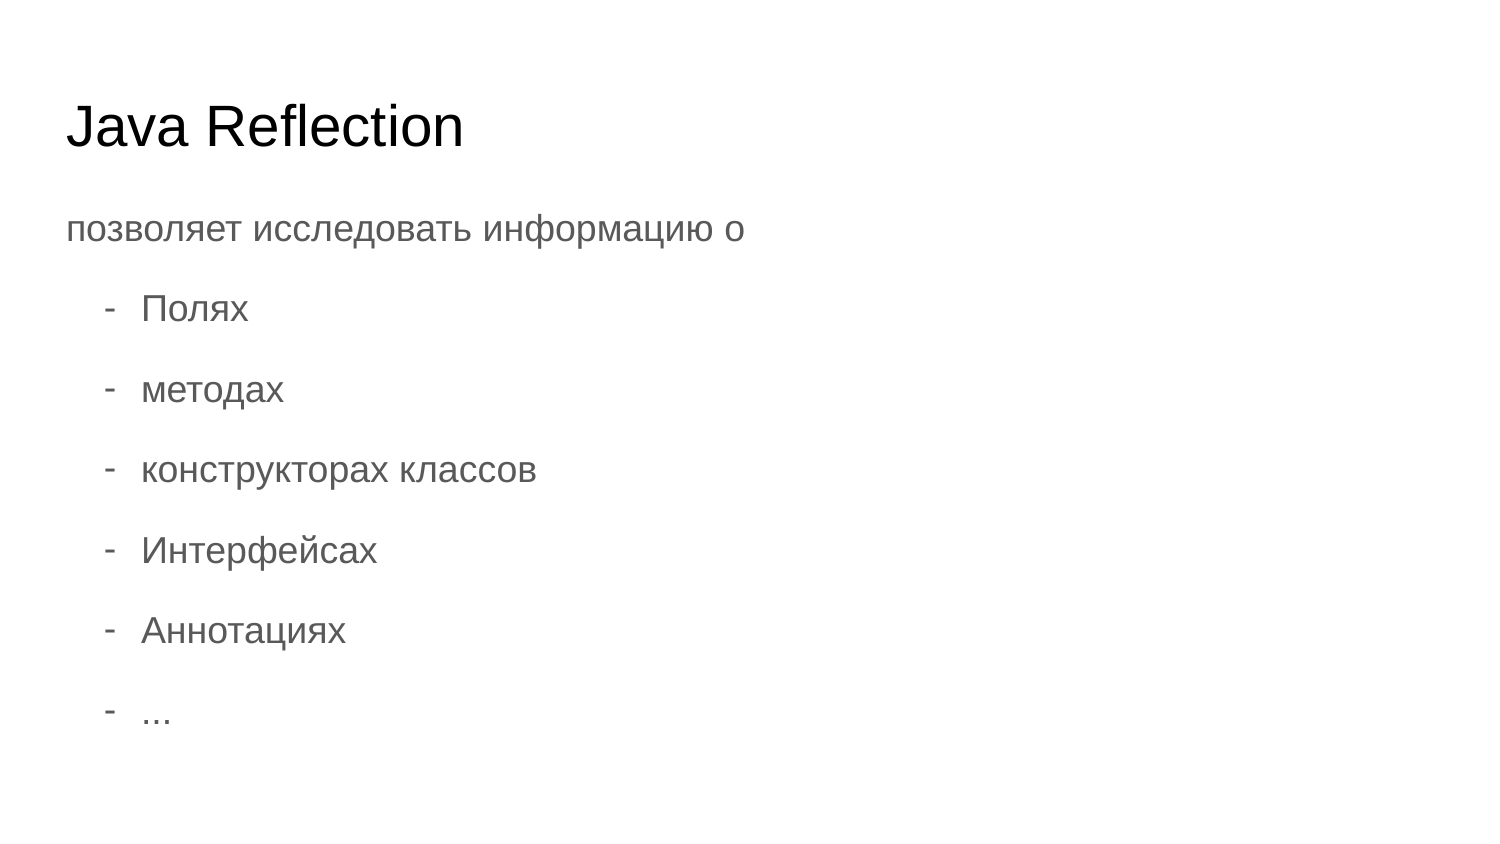

# Java Reflection
позволяет исследовать информацию о
Полях
методах
конструкторах классов
Интерфейсах
Аннотациях
...